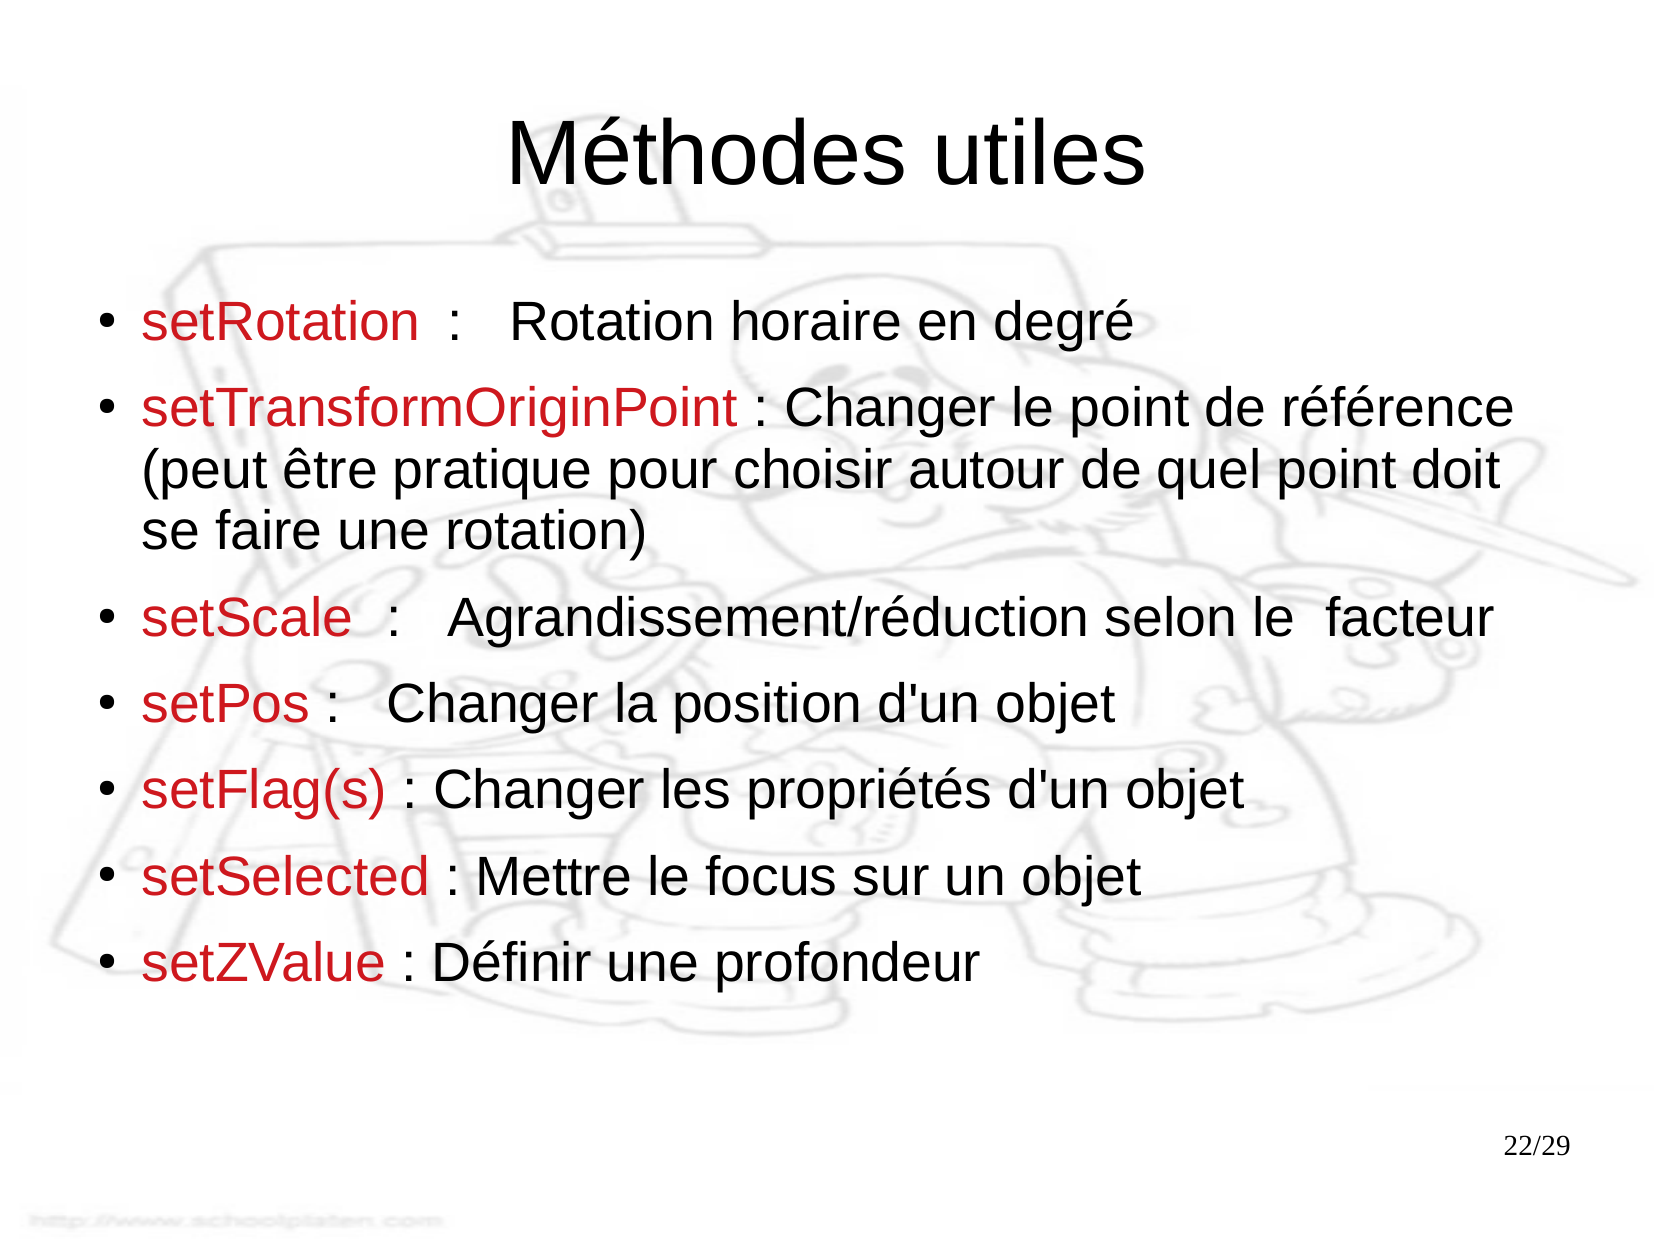

# Méthodes utiles
setRotation	:	Rotation horaire en degré
setTransformOriginPoint : Changer le point de référence (peut être pratique pour choisir autour de quel point doit se faire une rotation)
setScale	:	Agrandissement/réduction selon le facteur
setPos	:	Changer la position d'un objet
setFlag(s) : Changer les propriétés d'un objet
setSelected : Mettre le focus sur un objet
setZValue : Définir une profondeur
22